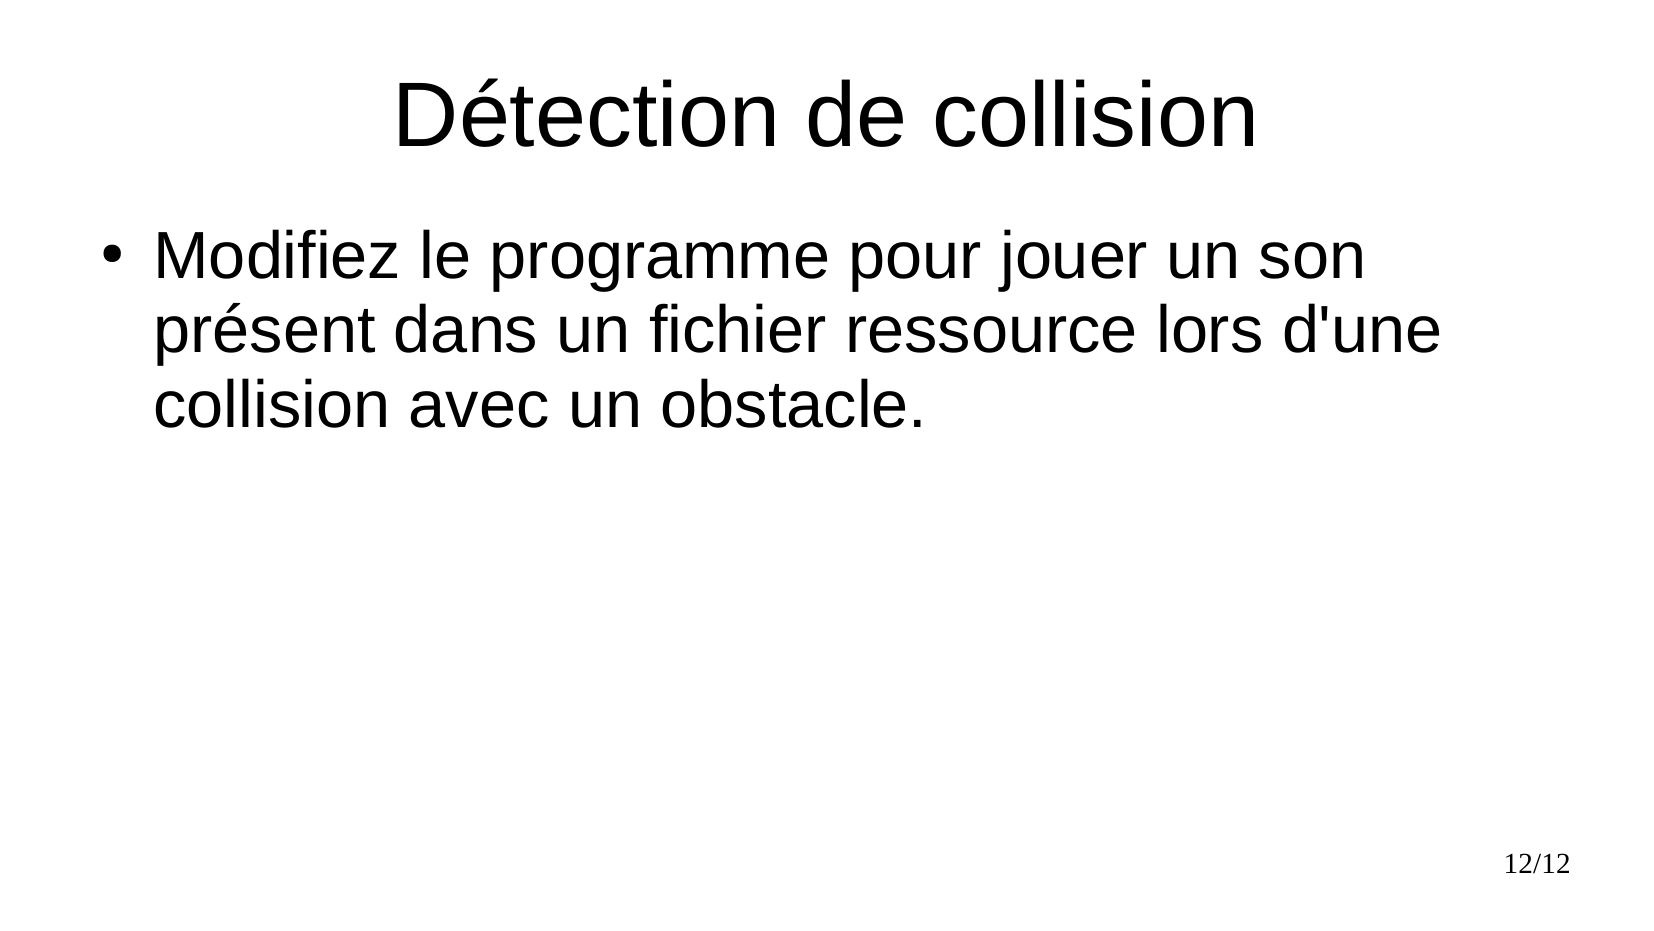

# Détection de collision
Modifiez le programme pour jouer un son présent dans un fichier ressource lors d'une collision avec un obstacle.
12